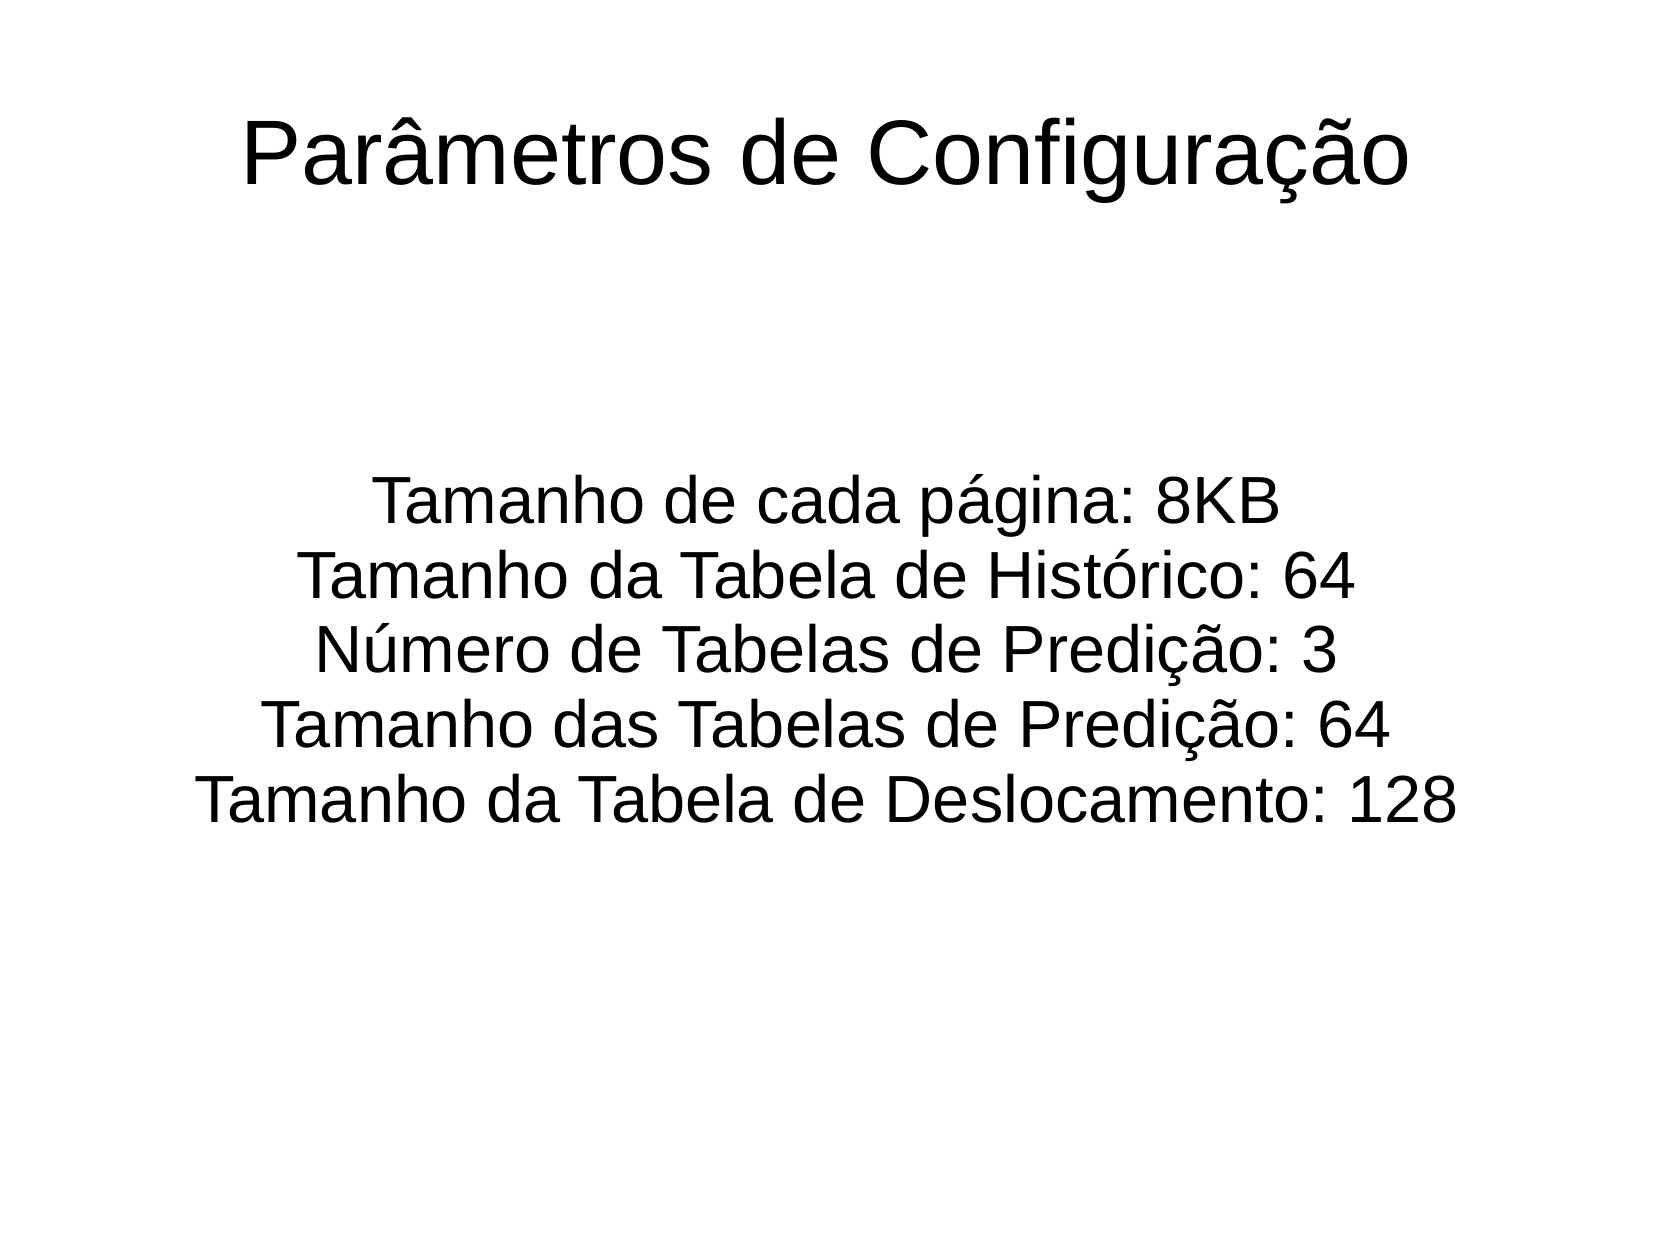

# Parâmetros de Configuração
Tamanho de cada página: 8KB
Tamanho da Tabela de Histórico: 64
Número de Tabelas de Predição: 3
Tamanho das Tabelas de Predição: 64
Tamanho da Tabela de Deslocamento: 128